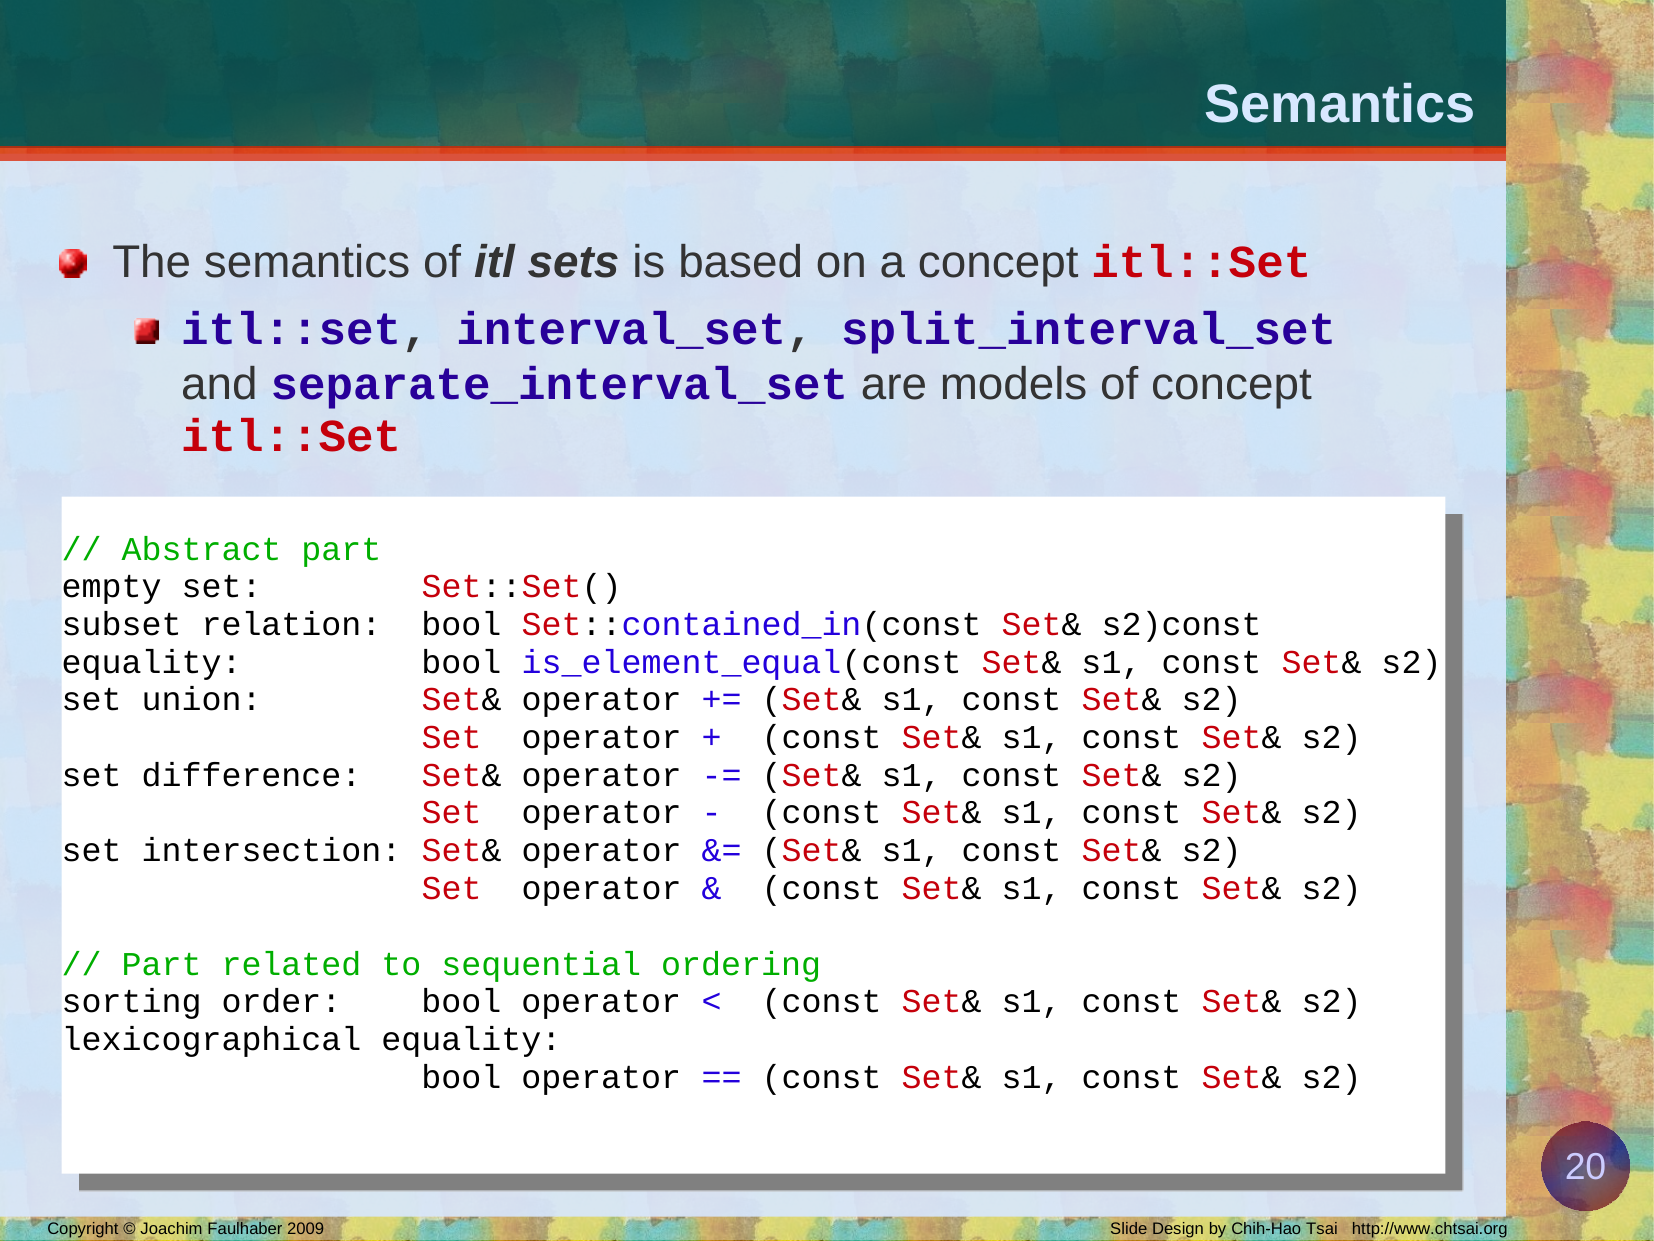

# Semantics
The semantics of itl sets is based on a concept itl::Set
itl::set, interval_set, split_interval_set and separate_interval_set are models of concept itl::Set
// Abstract part
empty set: Set::Set()
subset relation: bool Set::contained_in(const Set& s2)const
equality: bool is_element_equal(const Set& s1, const Set& s2)
set union: Set& operator += (Set& s1, const Set& s2)
 Set operator + (const Set& s1, const Set& s2)
set difference: Set& operator -= (Set& s1, const Set& s2)
 Set operator - (const Set& s1, const Set& s2)
set intersection: Set& operator &= (Set& s1, const Set& s2)
 Set operator & (const Set& s1, const Set& s2)
// Part related to sequential ordering
sorting order: bool operator < (const Set& s1, const Set& s2)
lexicographical equality:
 bool operator == (const Set& s1, const Set& s2)